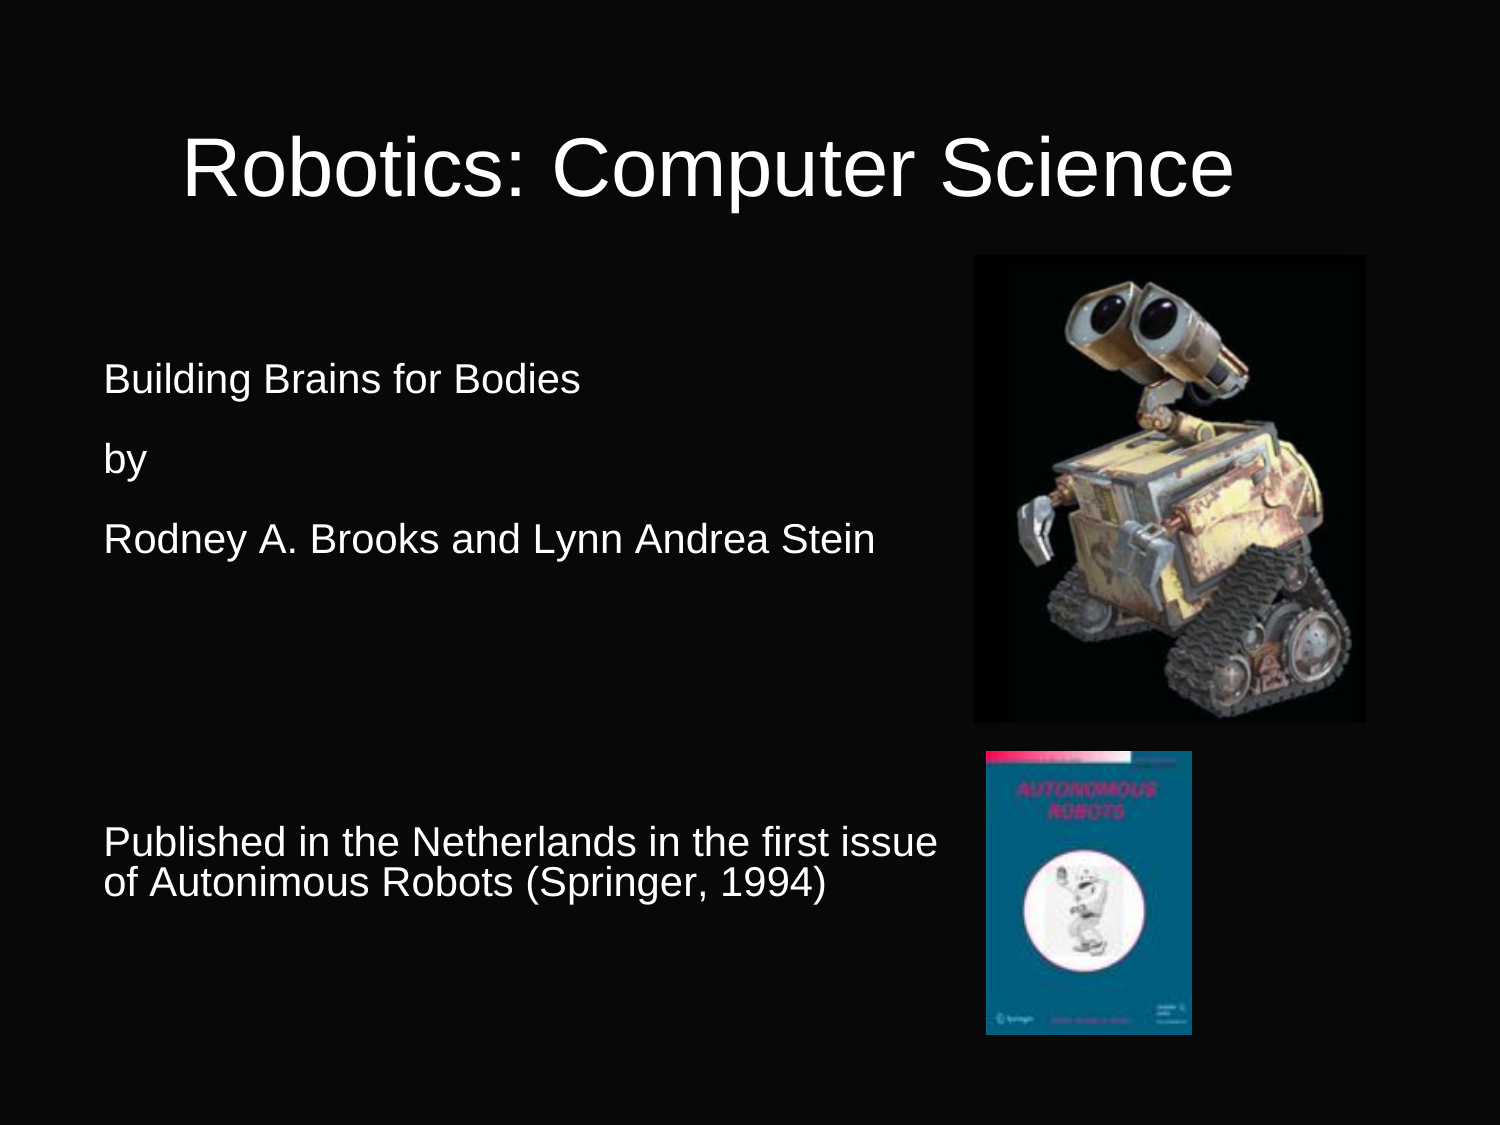

Robotics: Computer Science
# Building Brains for Bodies by Rodney A. Brooks and Lynn Andrea Stein
Published in the Netherlands in the first issue of Autonimous Robots (Springer, 1994)